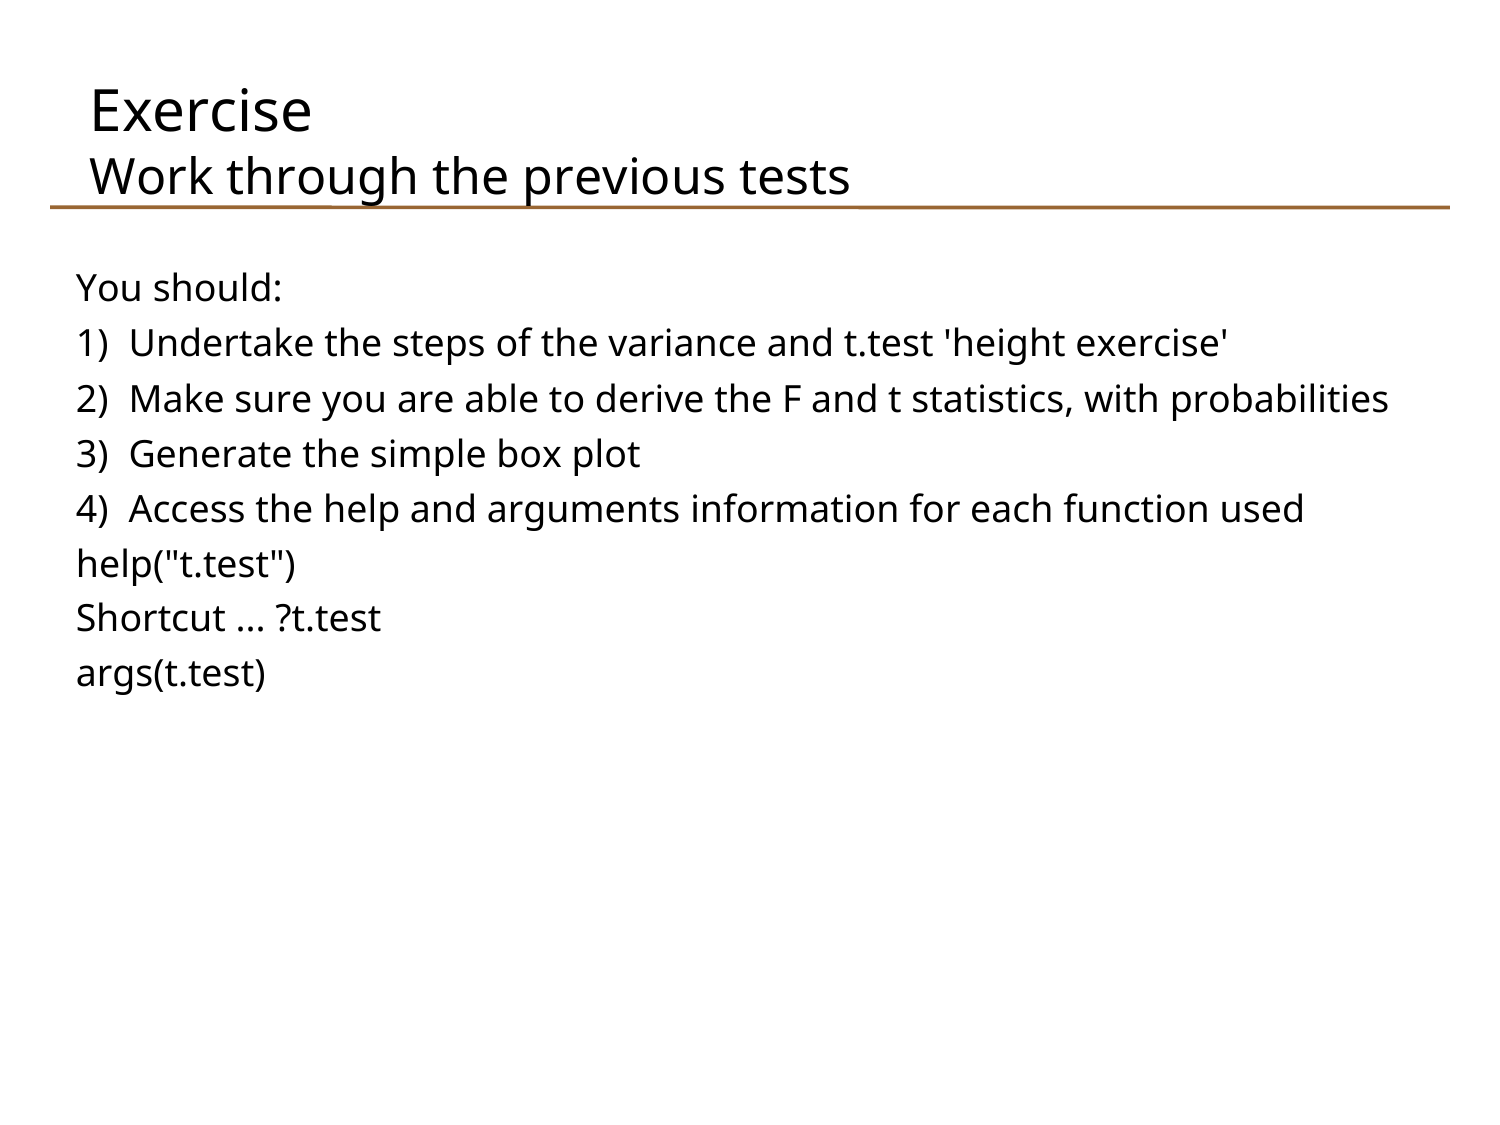

Exercise
Work through the previous tests
You should:
Undertake the steps of the variance and t.test 'height exercise'
Make sure you are able to derive the F and t statistics, with probabilities
Generate the simple box plot
Access the help and arguments information for each function used
help("t.test")‏
Shortcut ... ?t.test
args(t.test)‏